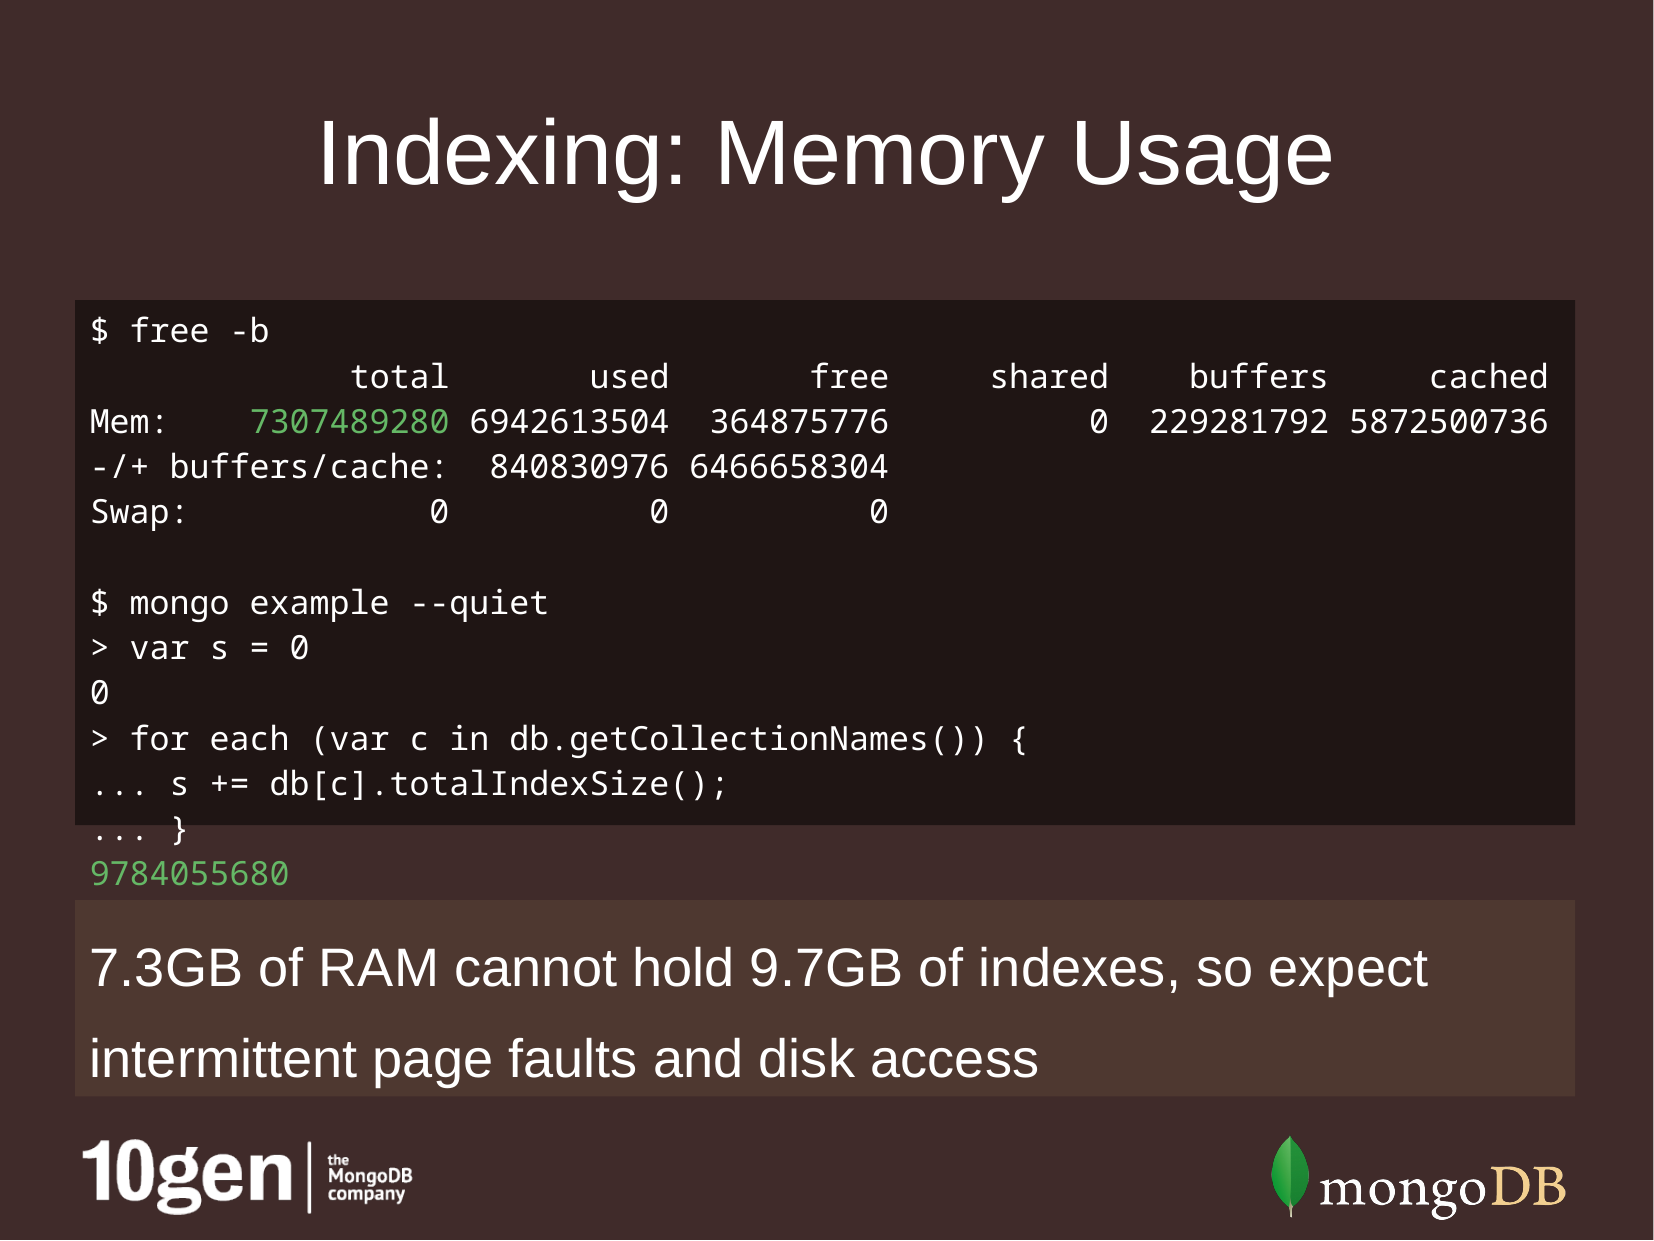

# Indexing: Memory Usage
$ free -b
 total used free shared buffers cached
Mem: 7307489280 6942613504 364875776 0 229281792 5872500736
-/+ buffers/cache: 840830976 6466658304
Swap: 0 0 0
$ mongo example --quiet
> var s = 0
0
> for each (var c in db.getCollectionNames()) {
... s += db[c].totalIndexSize();
... }
9784055680
7.3GB of RAM cannot hold 9.7GB of indexes, so expect intermittent page faults and disk access